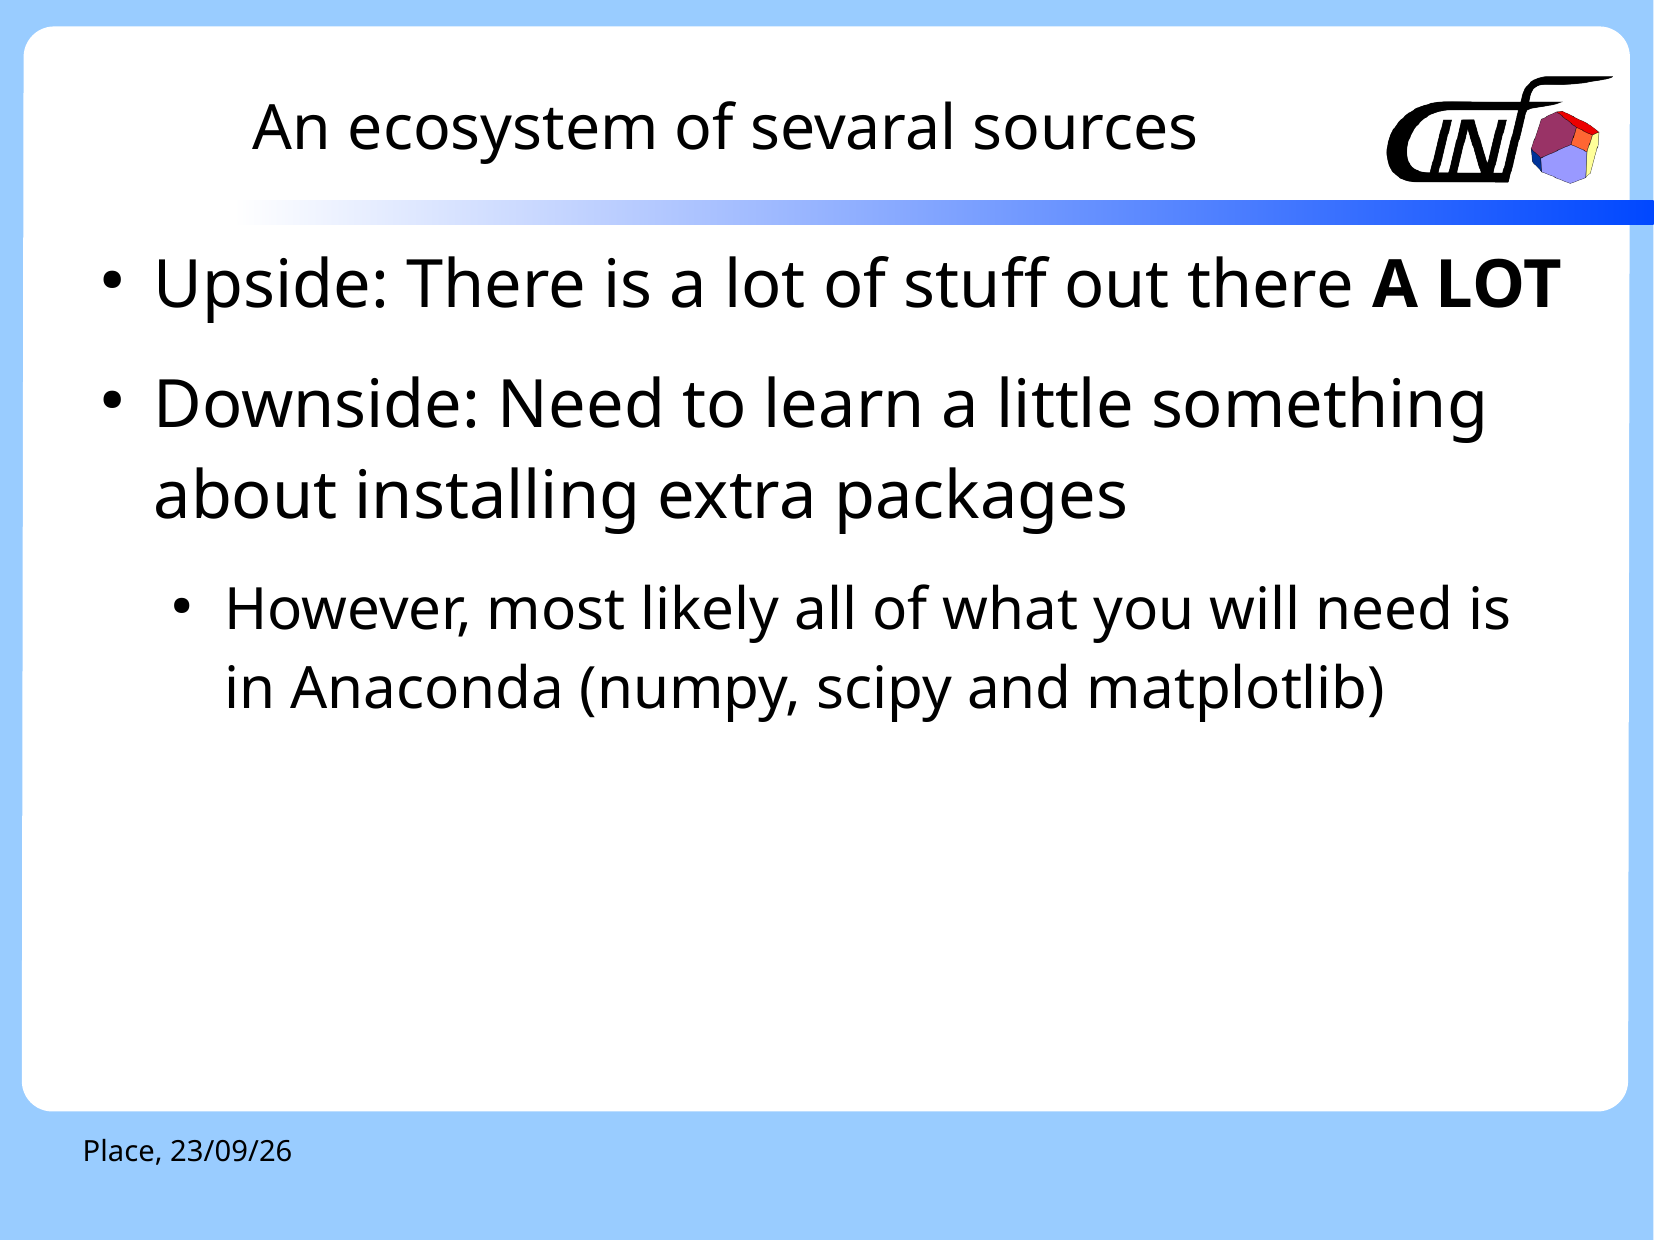

# An ecosystem of sevaral sources
Upside: There is a lot of stuff out there A LOT
Downside: Need to learn a little something about installing extra packages
However, most likely all of what you will need is in Anaconda (numpy, scipy and matplotlib)